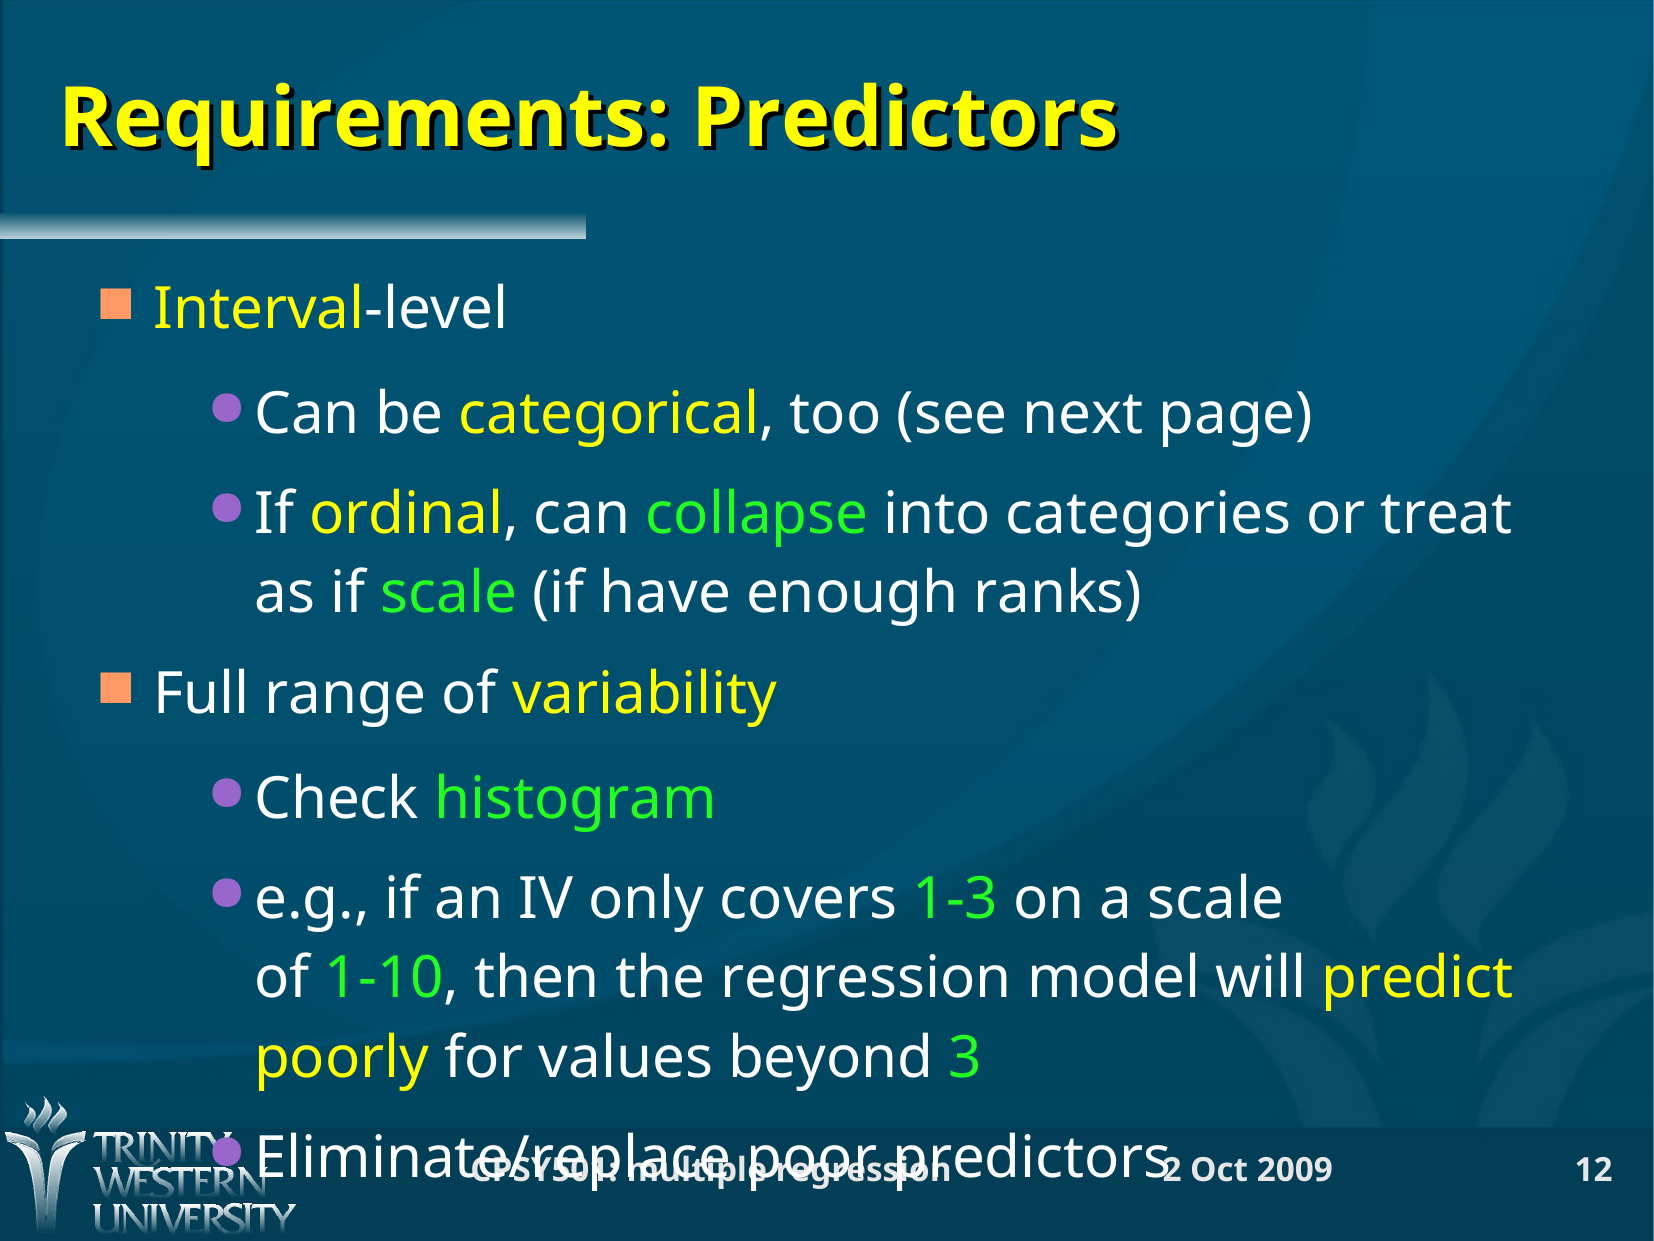

# Requirements: Predictors
Interval-level
Can be categorical, too (see next page)
If ordinal, can collapse into categories or treat as if scale (if have enough ranks)
Full range of variability
Check histogram
e.g., if an IV only covers 1-3 on a scale
of 1-10, then the regression model will predict poorly for values beyond 3
Eliminate/replace poor predictors
CPSY501: multiple regression
2 Oct 2009
12